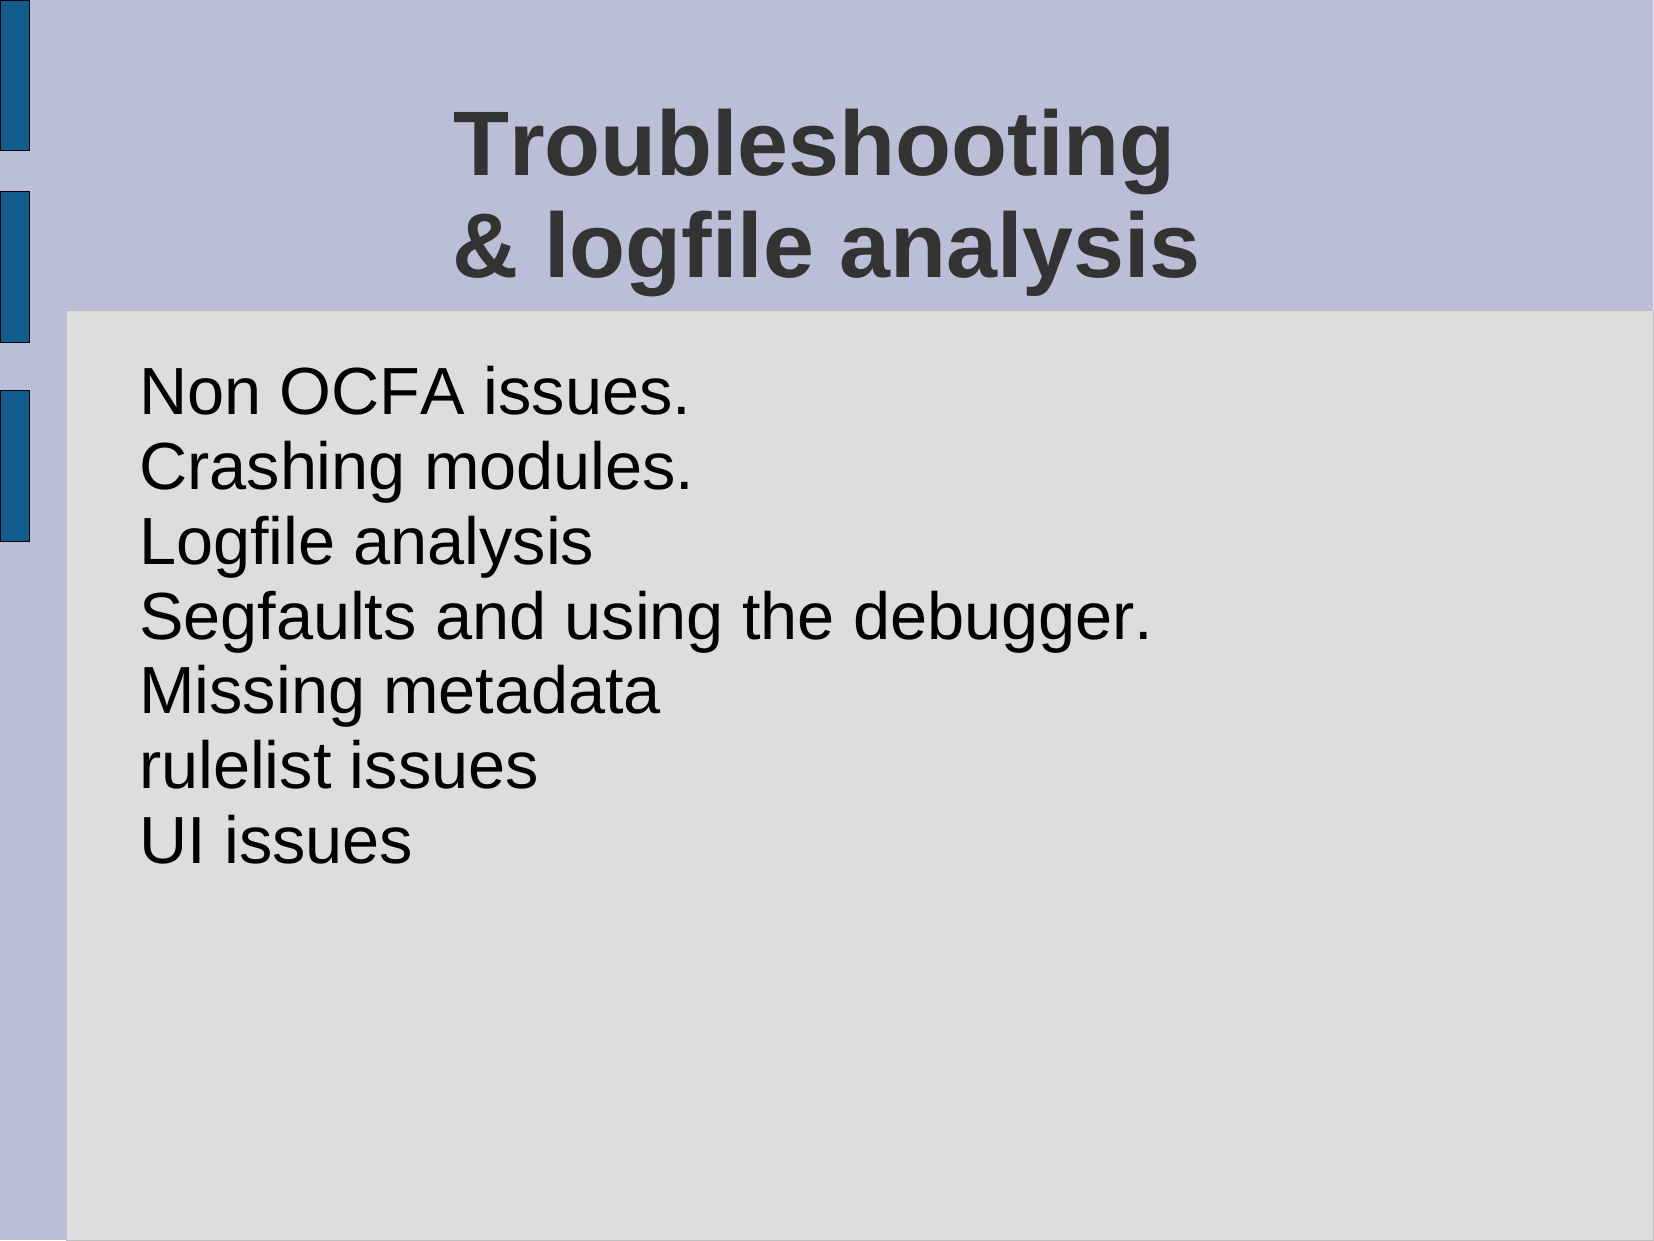

# Troubleshooting & logfile analysis
Non OCFA issues.
Crashing modules.
Logfile analysis
Segfaults and using the debugger.
Missing metadata
rulelist issues
UI issues